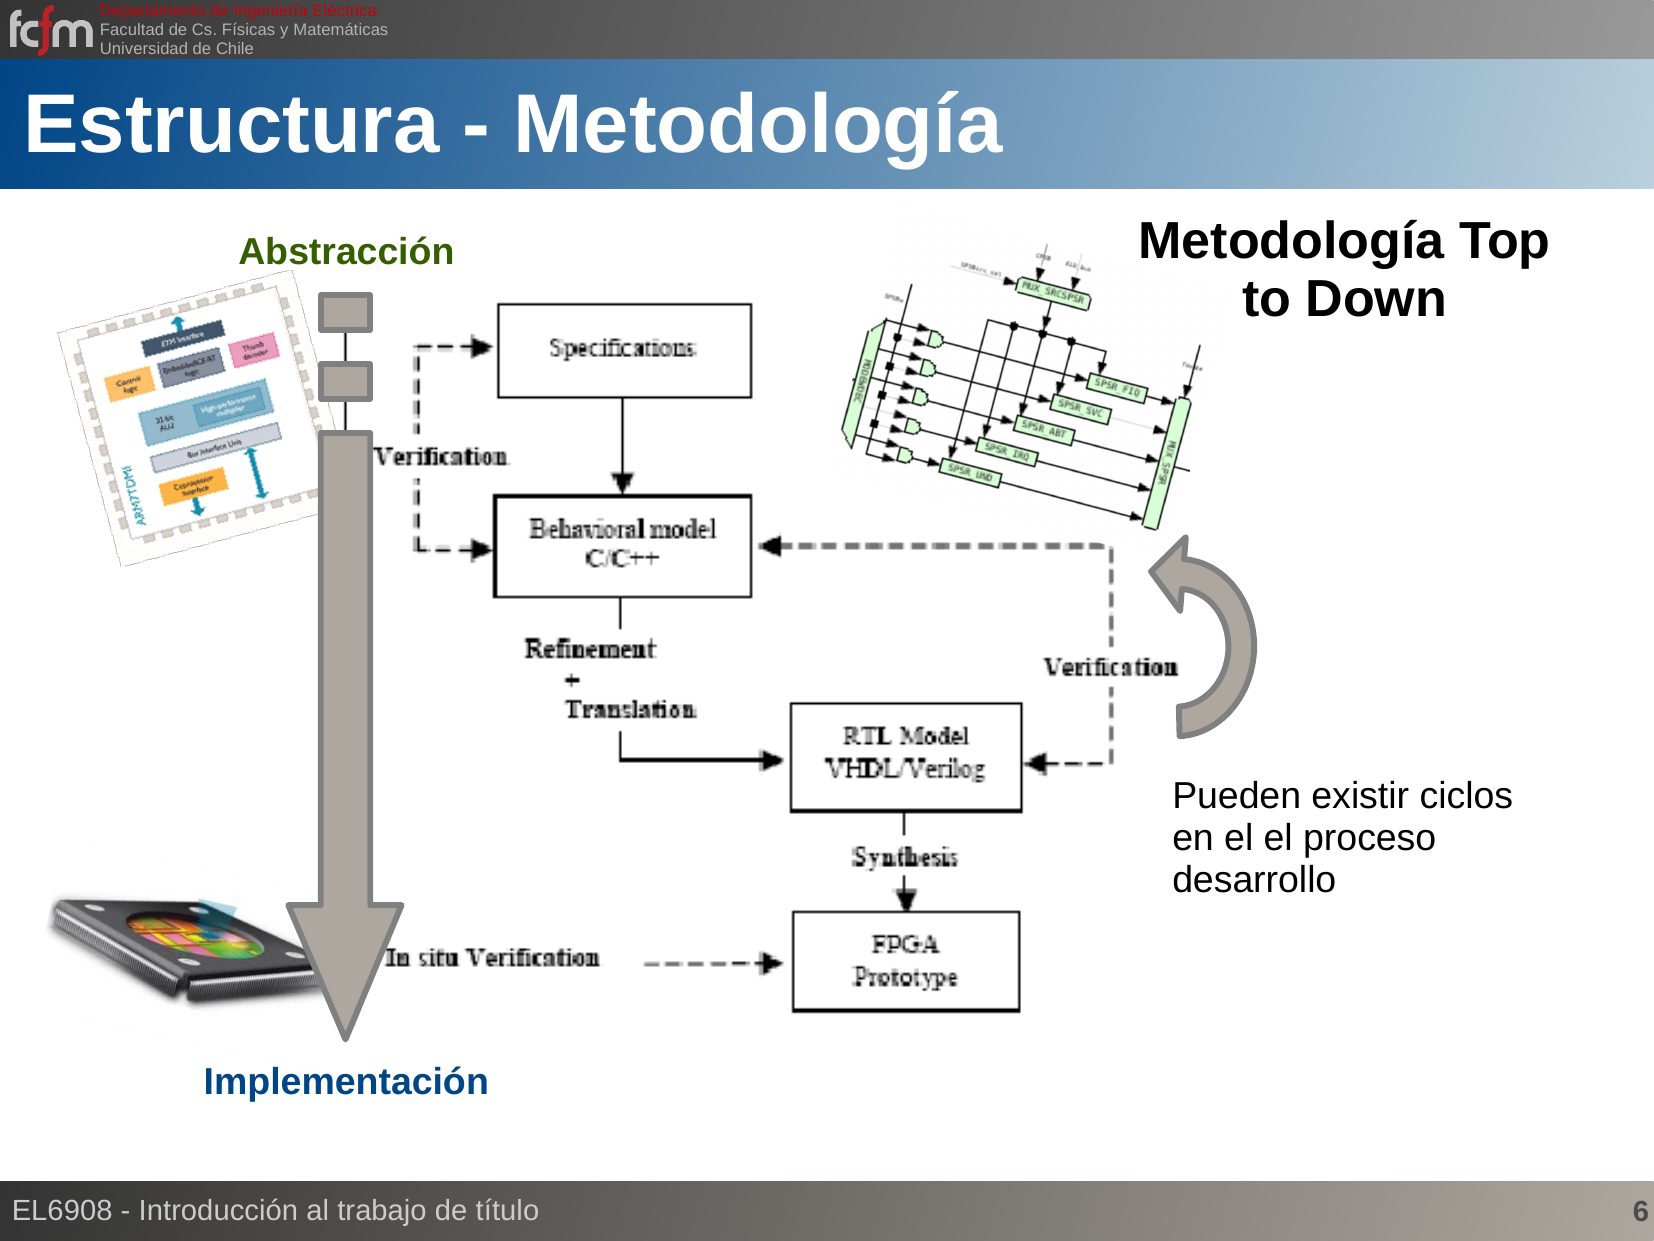

# Estructura - Metodología
Metodología Top to Down
Abstracción
Pueden existir ciclos en el el proceso desarrollo
Implementación
EL6908 - Introducción al trabajo de título
6